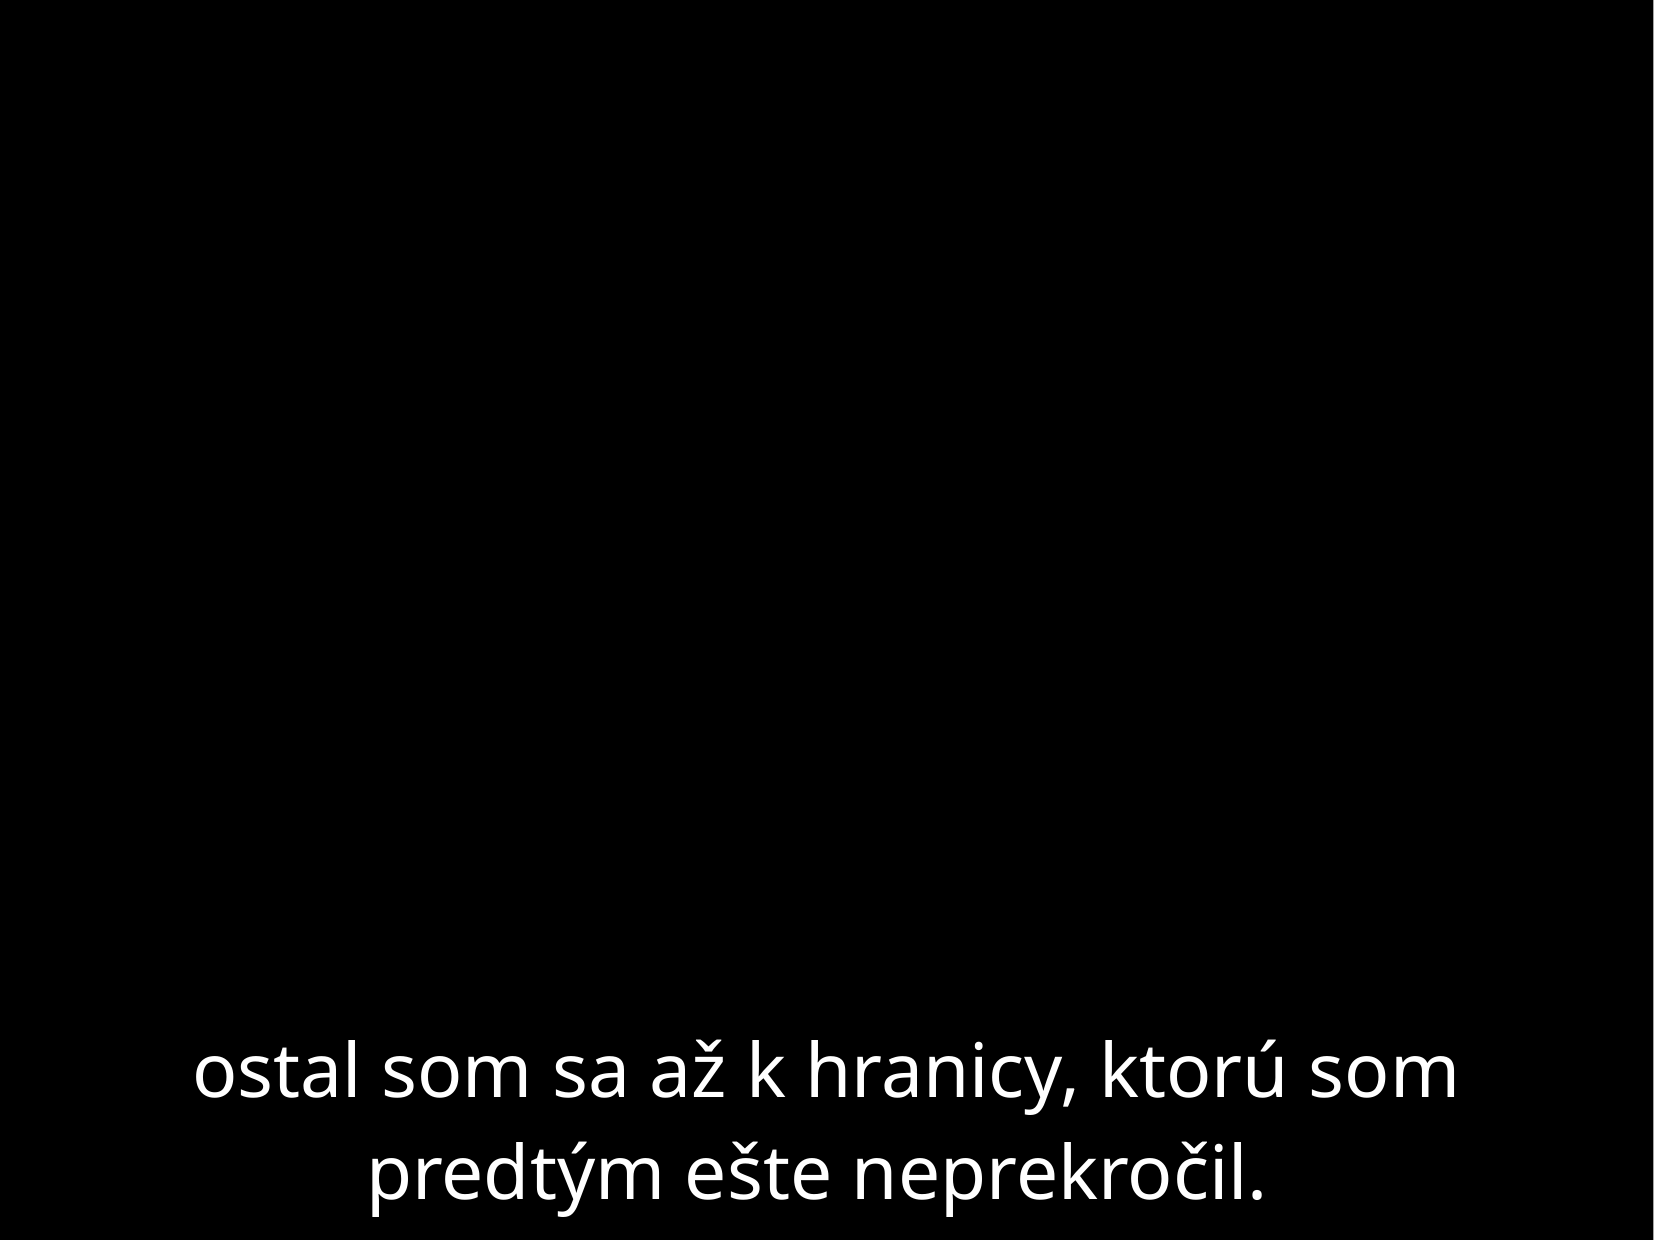

# ostal som sa až k hranicy, ktorú som predtým ešte neprekročil.